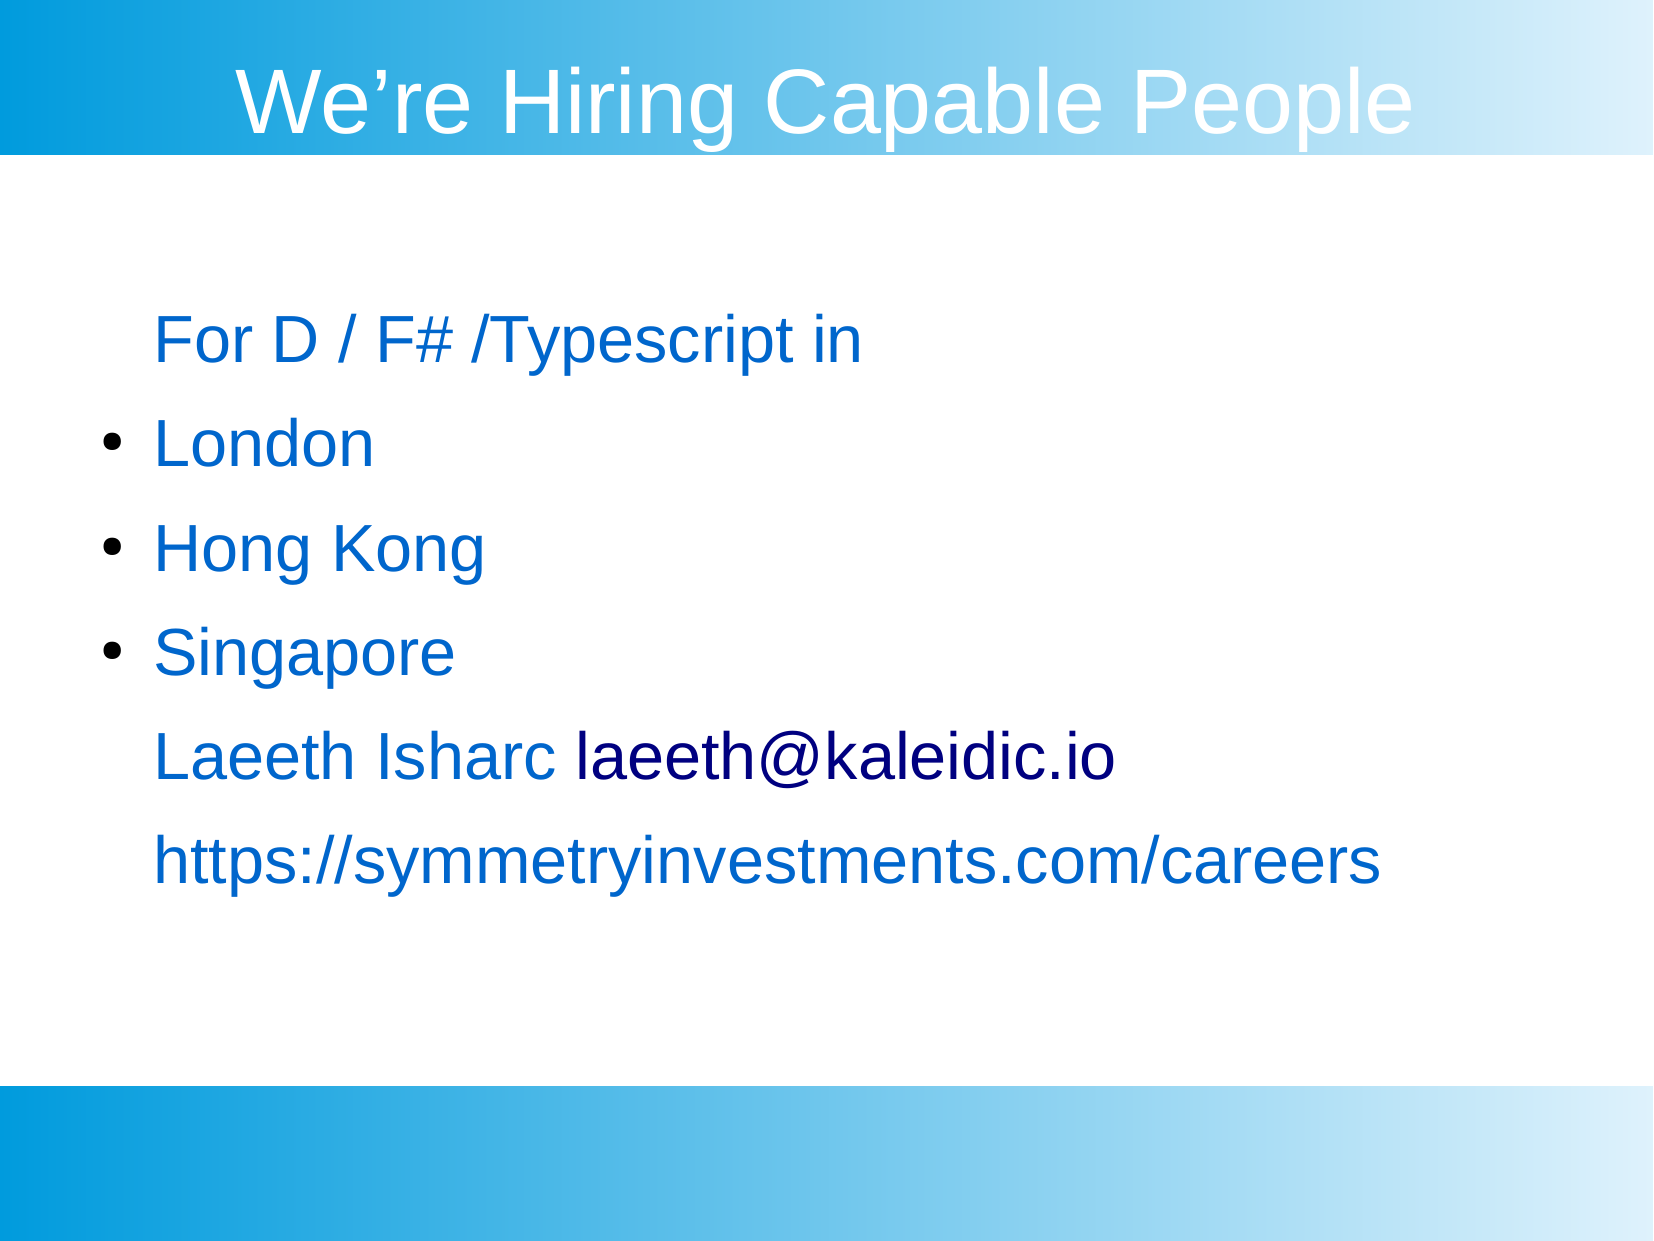

# We’re Hiring Capable People
For D / F# /Typescript in
London
Hong Kong
Singapore
Laeeth Isharc laeeth@kaleidic.io
https://symmetryinvestments.com/careers